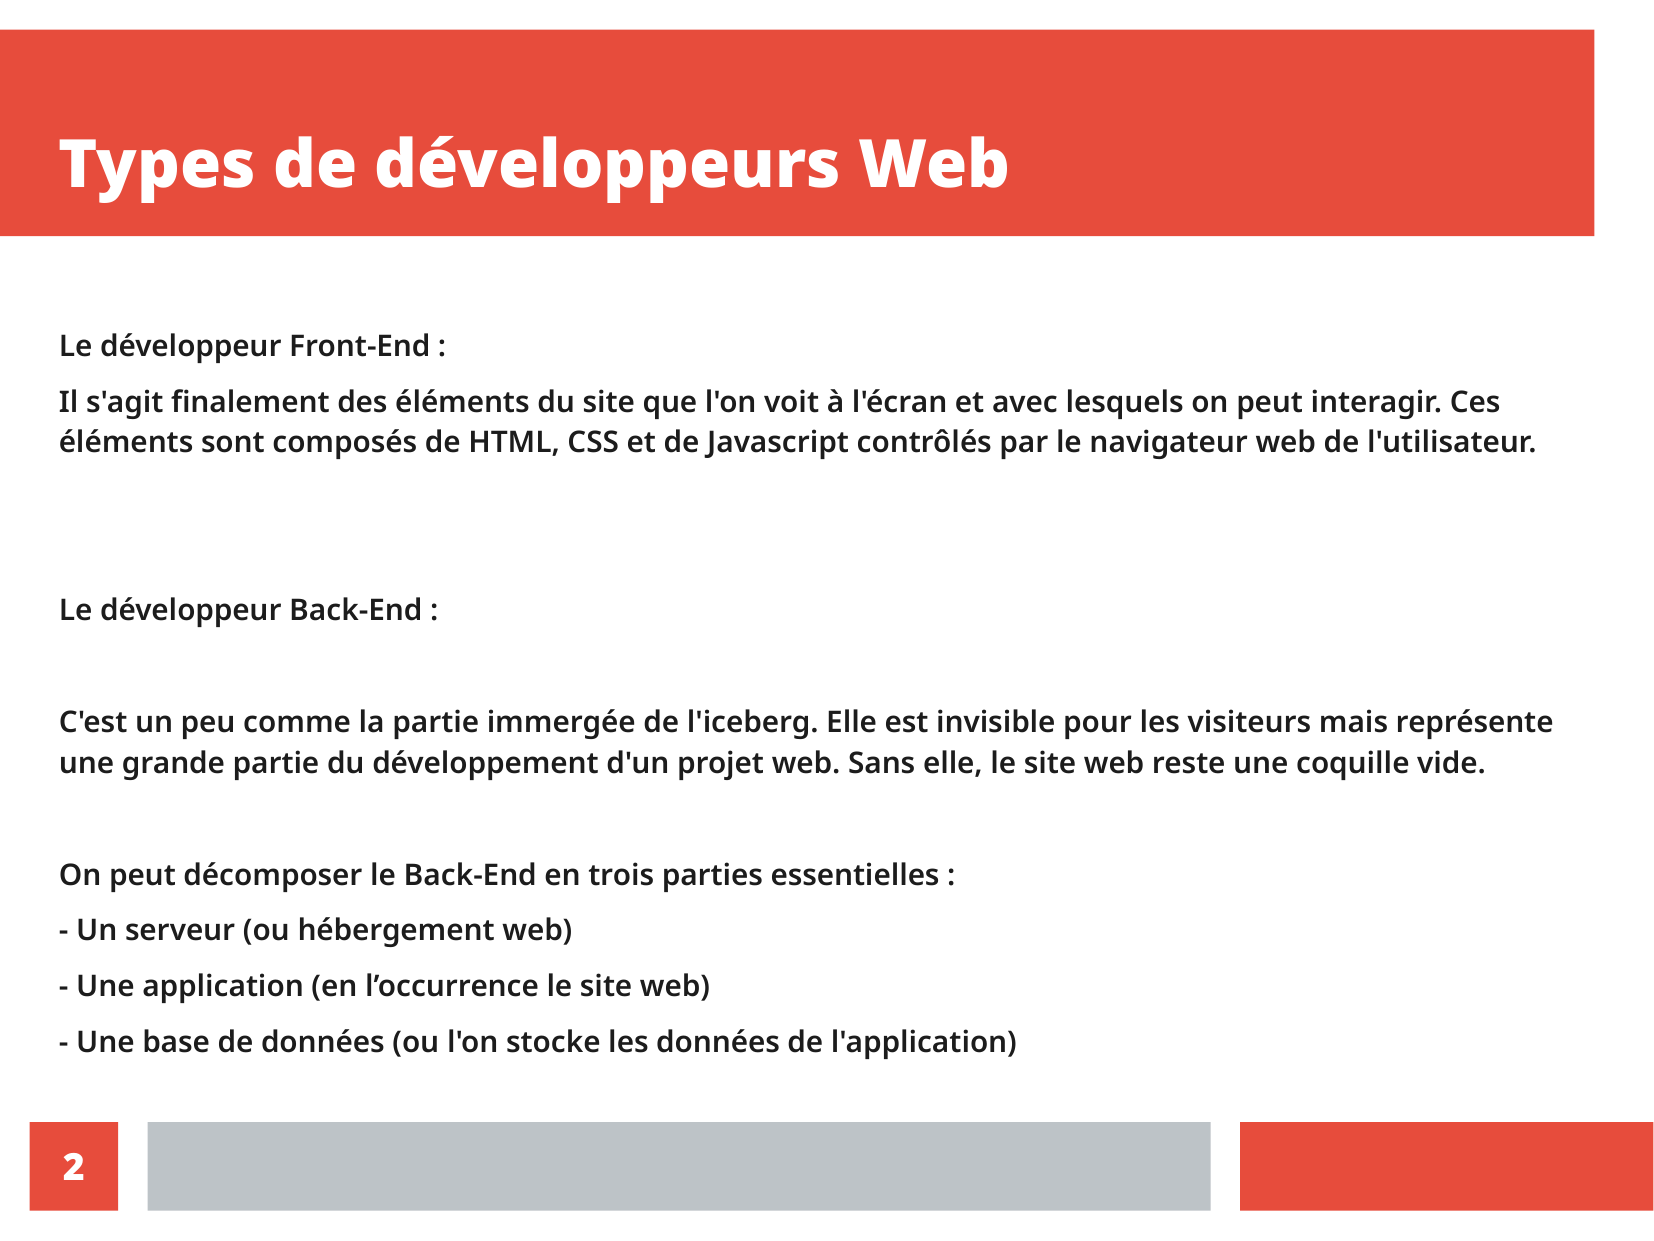

# Types de développeurs Web
Le développeur Front-End :
Il s'agit finalement des éléments du site que l'on voit à l'écran et avec lesquels on peut interagir. Ces éléments sont composés de HTML, CSS et de Javascript contrôlés par le navigateur web de l'utilisateur.
Le développeur Back-End :
C'est un peu comme la partie immergée de l'iceberg. Elle est invisible pour les visiteurs mais représente une grande partie du développement d'un projet web. Sans elle, le site web reste une coquille vide.
On peut décomposer le Back-End en trois parties essentielles :
- Un serveur (ou hébergement web)
- Une application (en l’occurrence le site web)
- Une base de données (ou l'on stocke les données de l'application)
2